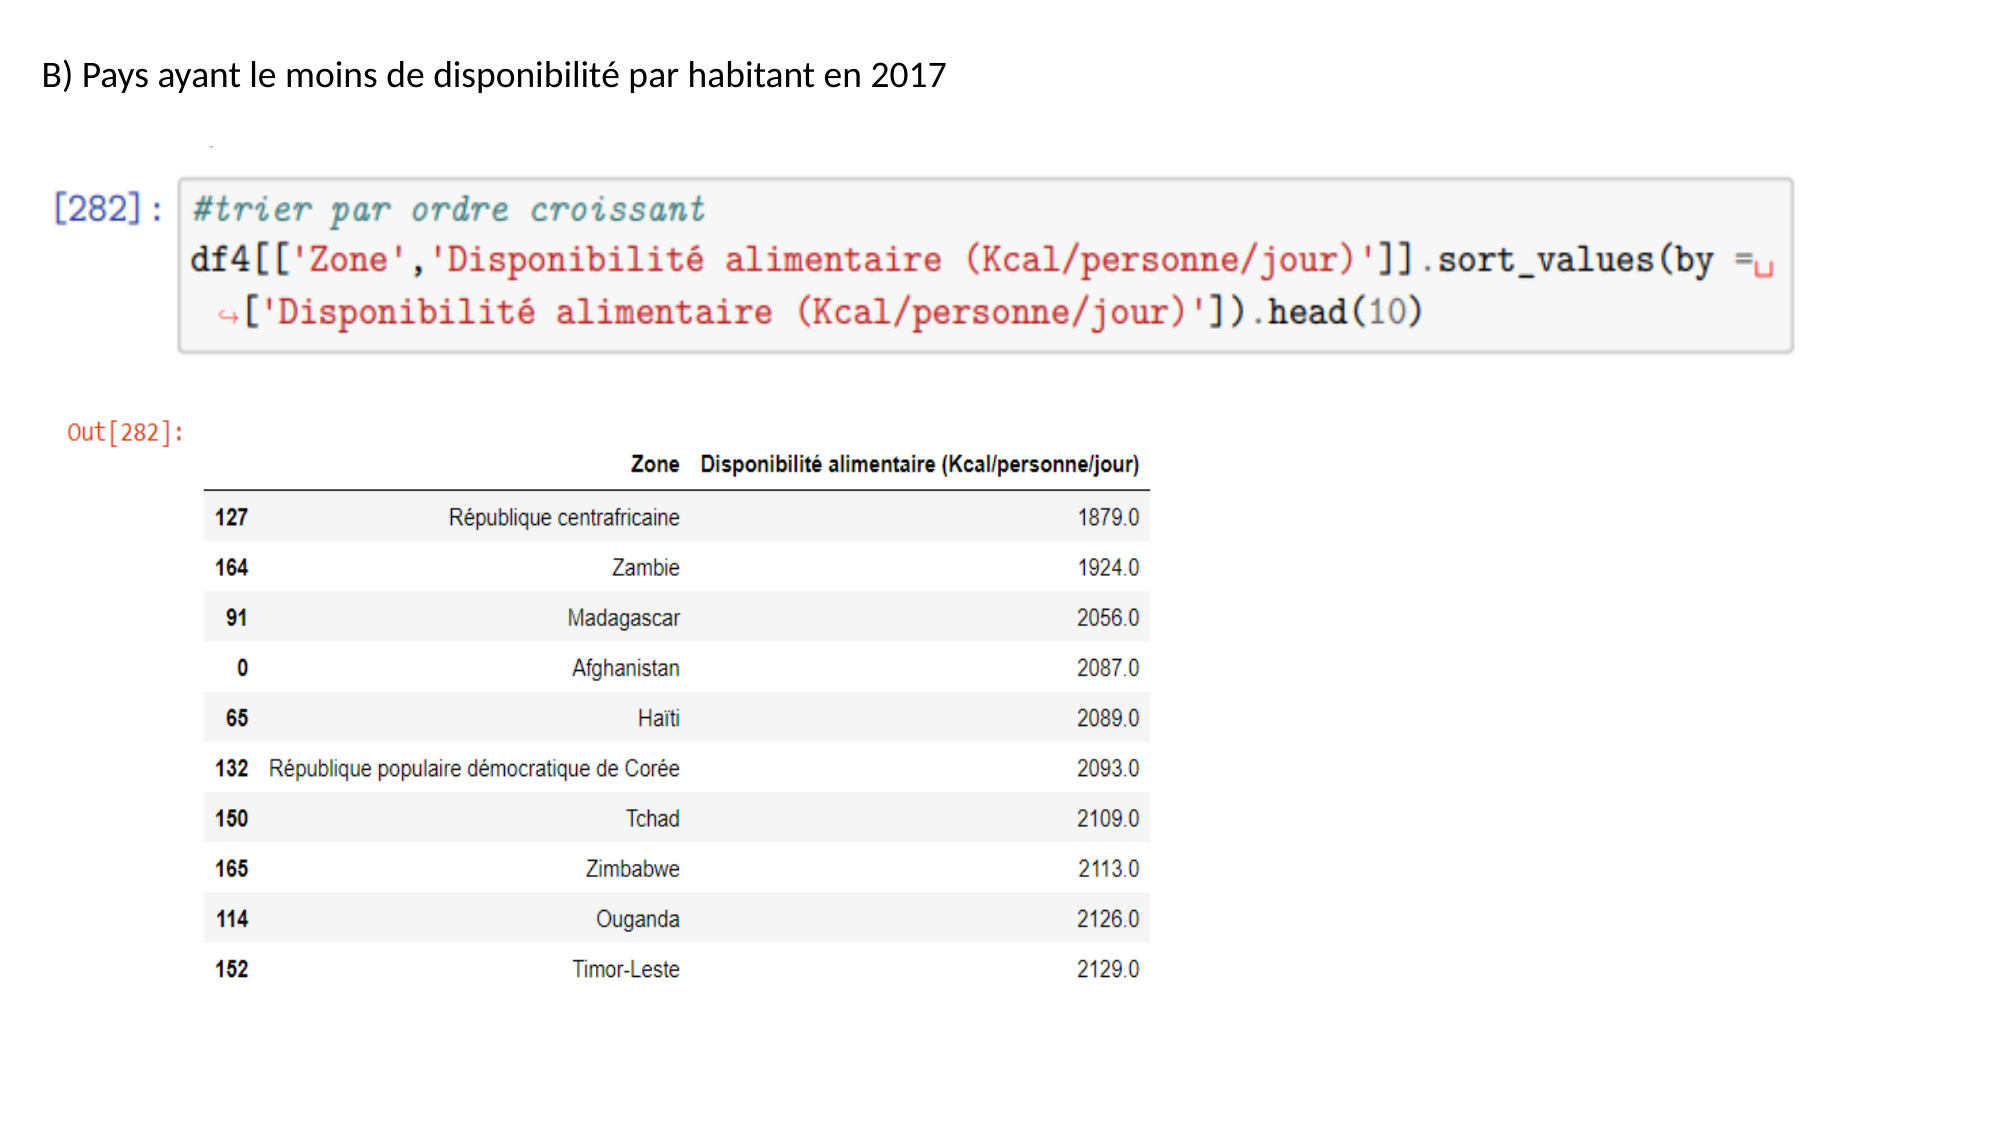

B) Pays ayant le moins de disponibilité par habitant en 2017